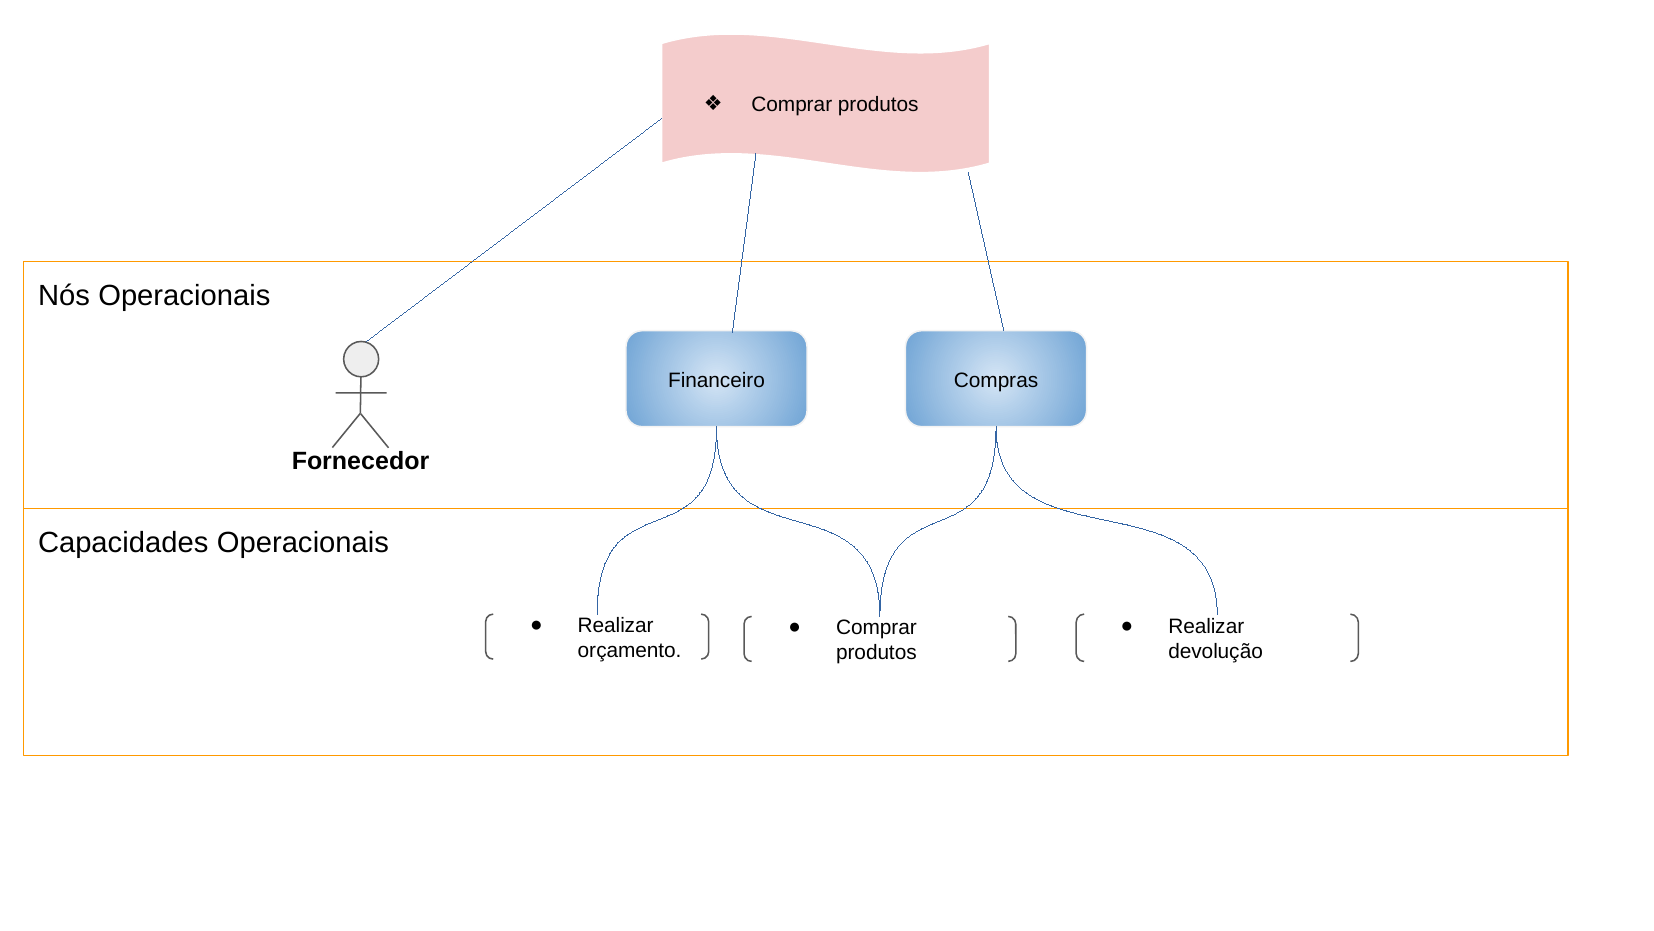

Comprar produtos
Nós Operacionais
Financeiro
Compras
Fornecedor
Capacidades Operacionais
Realizar orçamento.
Realizar devolução
Comprar produtos